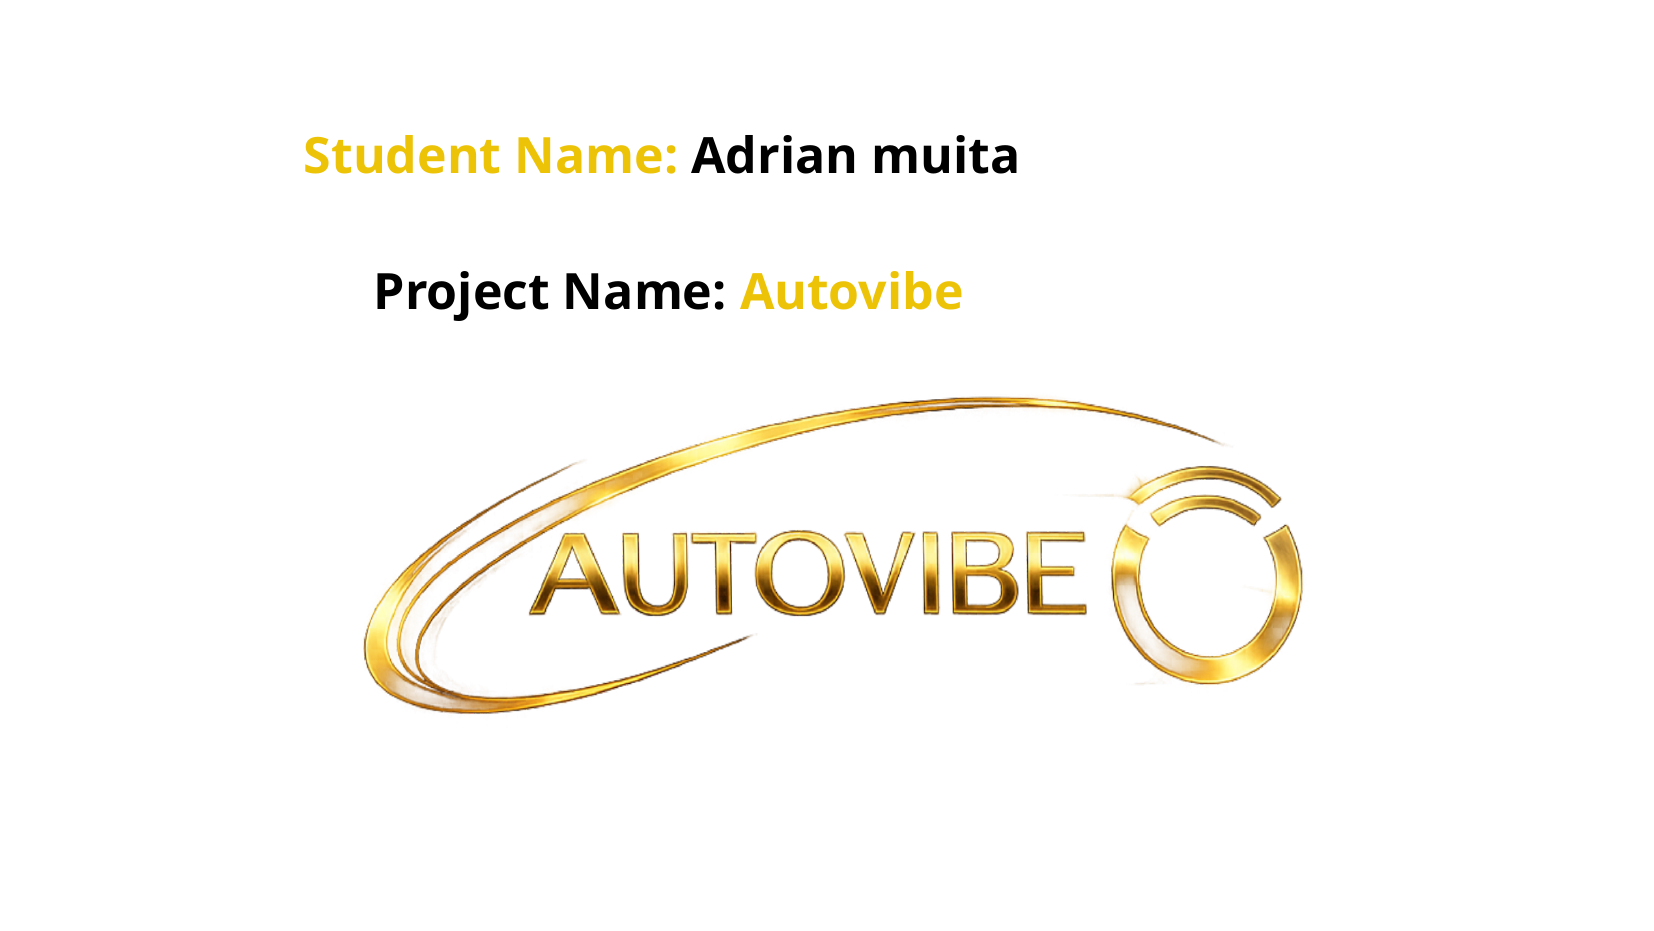

Student Name: Adrian muita
Project Name: Autovibe